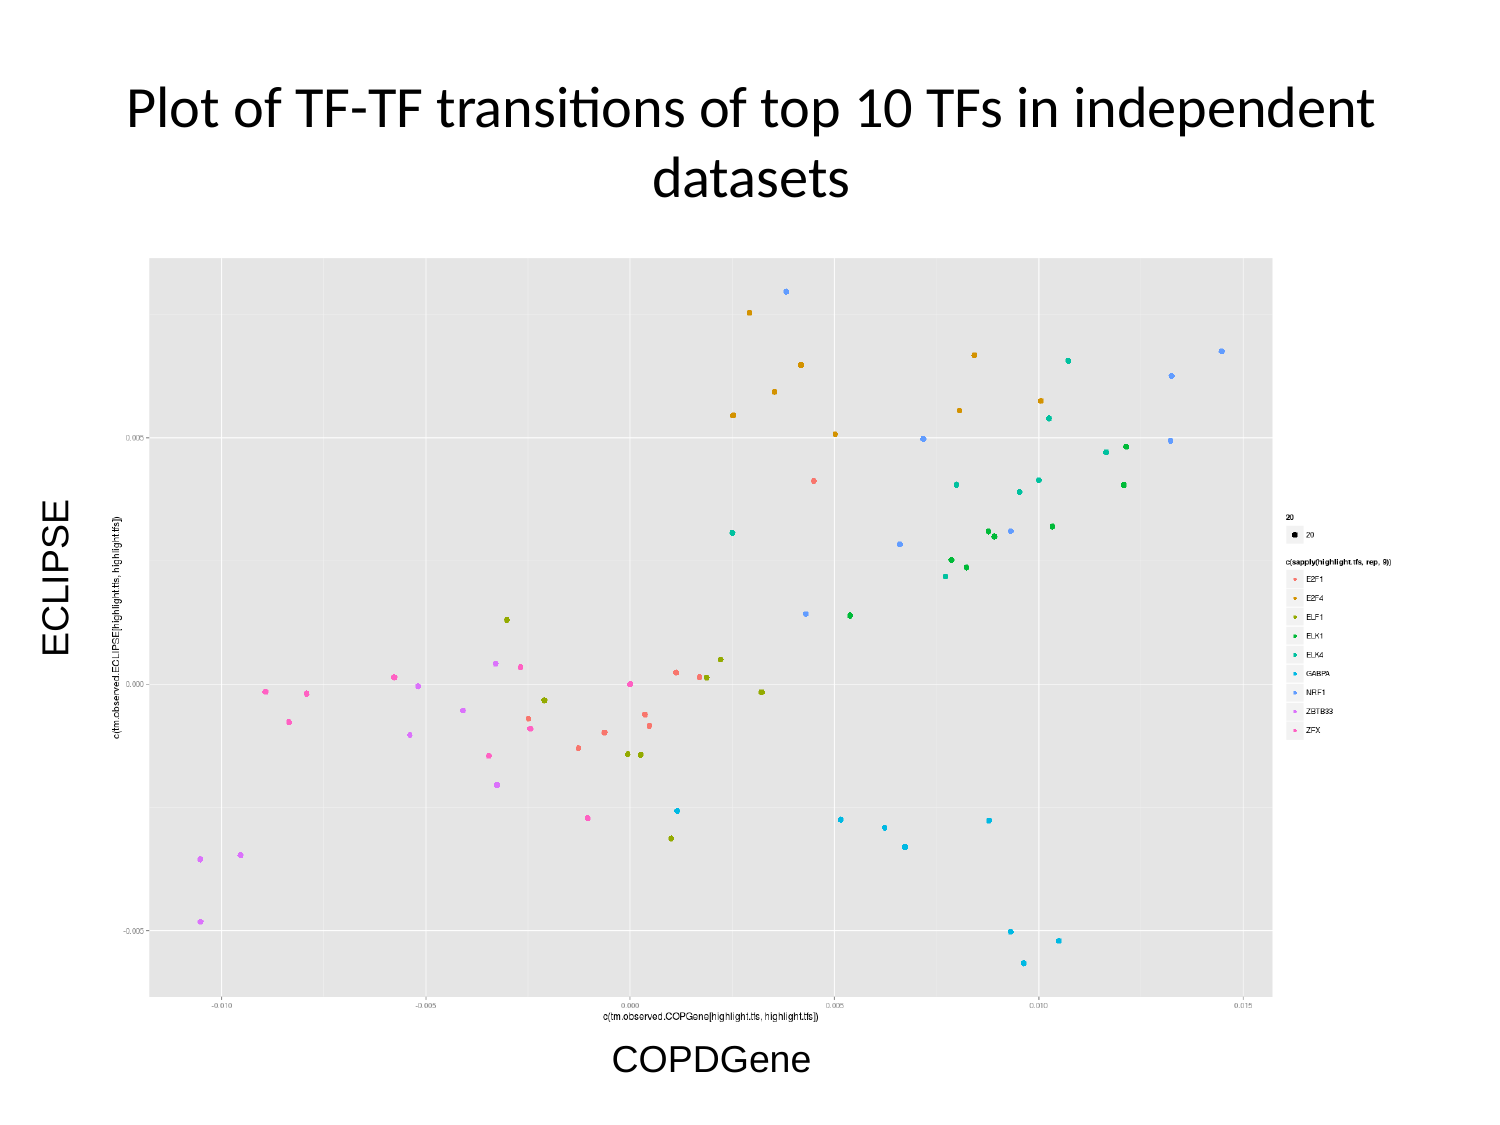

# Plot of TF-TF transitions of top 10 TFs in independent datasets
ECLIPSE
COPDGene